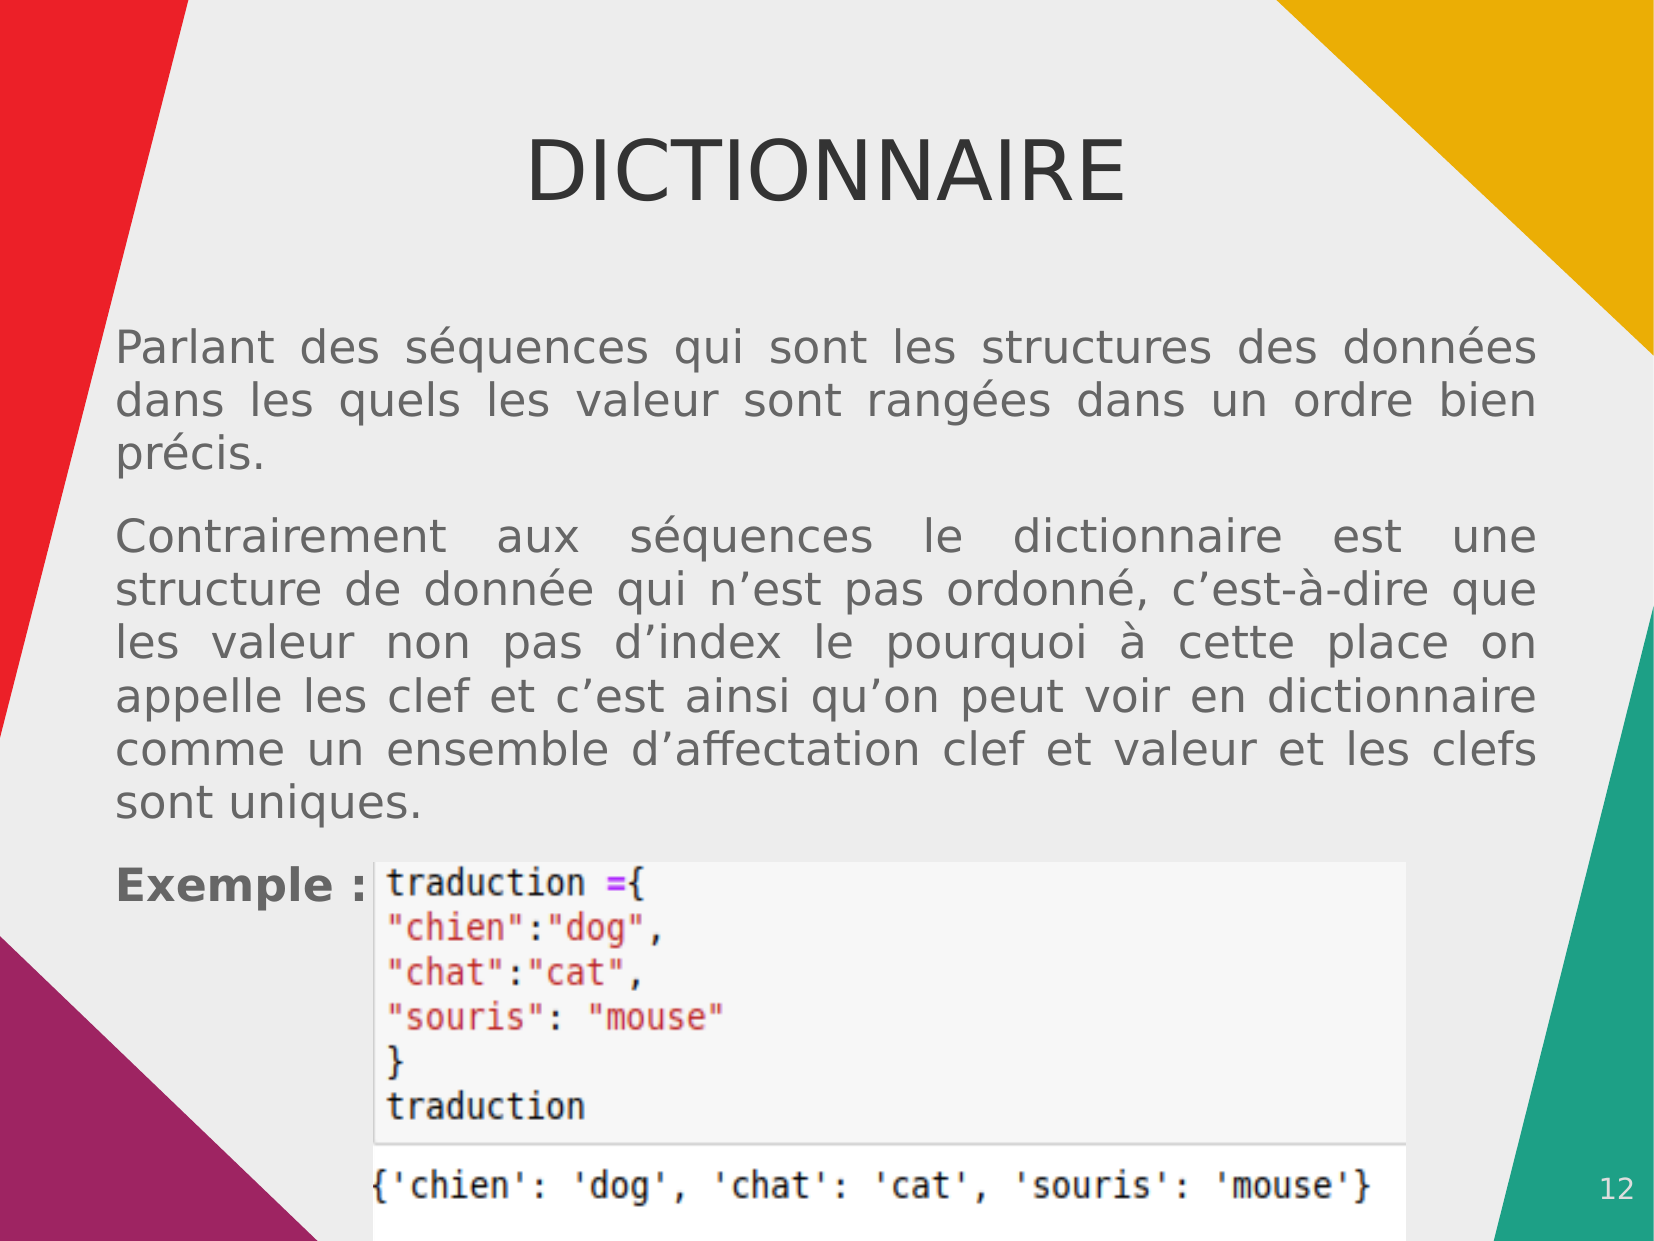

# DICTIONNAIRE
Parlant des séquences qui sont les structures des données dans les quels les valeur sont rangées dans un ordre bien précis.
Contrairement aux séquences le dictionnaire est une structure de donnée qui n’est pas ordonné, c’est-à-dire que les valeur non pas d’index le pourquoi à cette place on appelle les clef et c’est ainsi qu’on peut voir en dictionnaire comme un ensemble d’affectation clef et valeur et les clefs sont uniques.
Exemple :
12